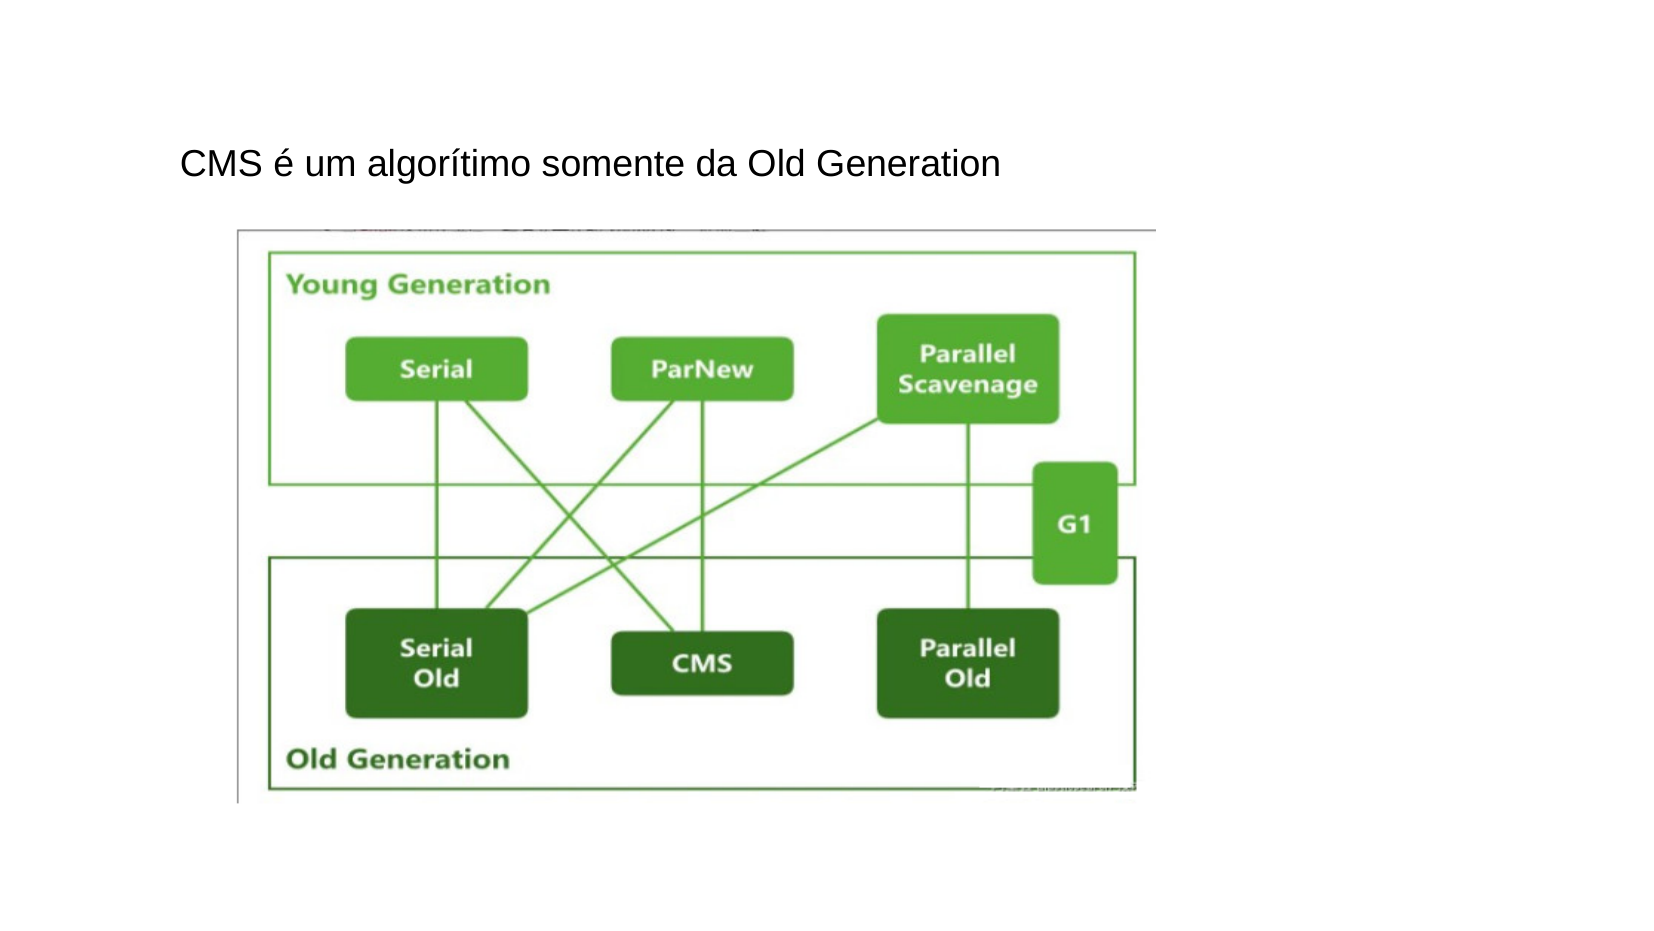

CMS é um algorítimo somente da Old Generation